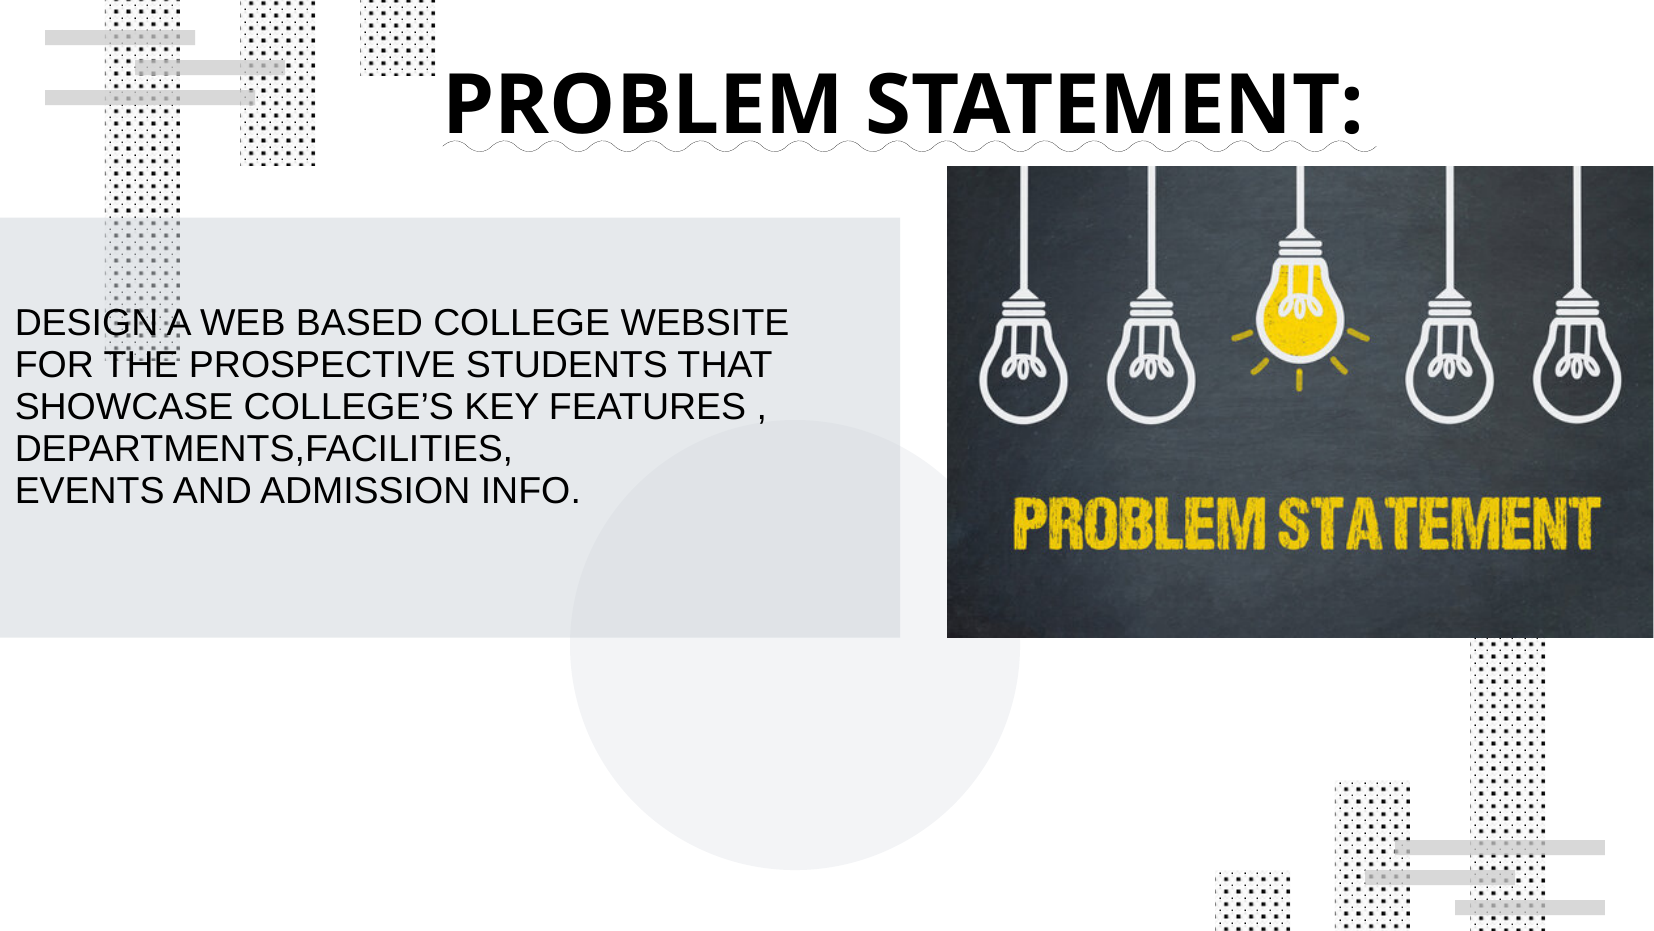

PROBLEM STATEMENT:
DESIGN A WEB BASED COLLEGE WEBSITE
FOR THE PROSPECTIVE STUDENTS THAT
SHOWCASE COLLEGE’S KEY FEATURES ,
DEPARTMENTS,FACILITIES,
EVENTS AND ADMISSION INFO.